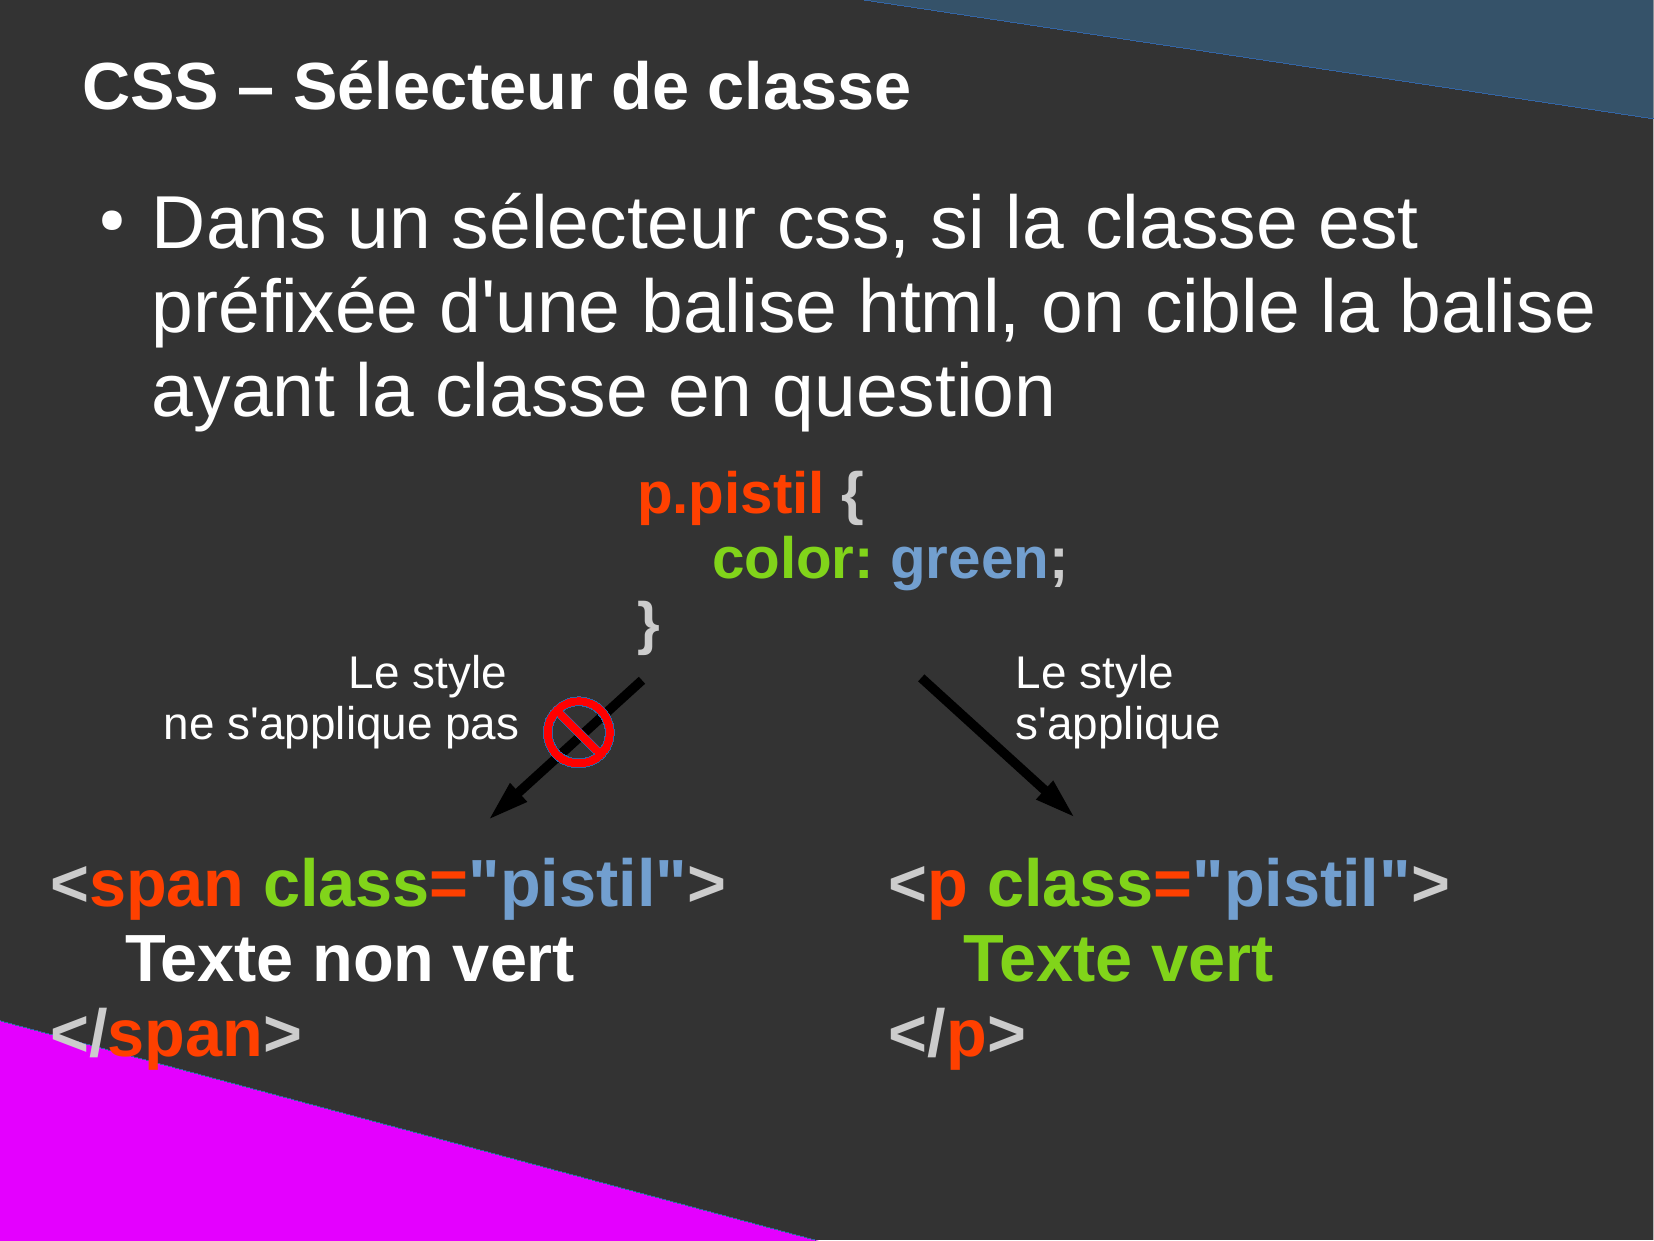

# CSS – Sélecteur de classe
Dans un sélecteur css, si la classe est préfixée d'une balise html, on cible la balise ayant la classe en question
p.pistil {
	color: green;
}
Le style
ne s'applique pas
Le style
s'applique
<span class="pistil">
	Texte non vert
</span>
<p class="pistil">
	Texte vert
</p>